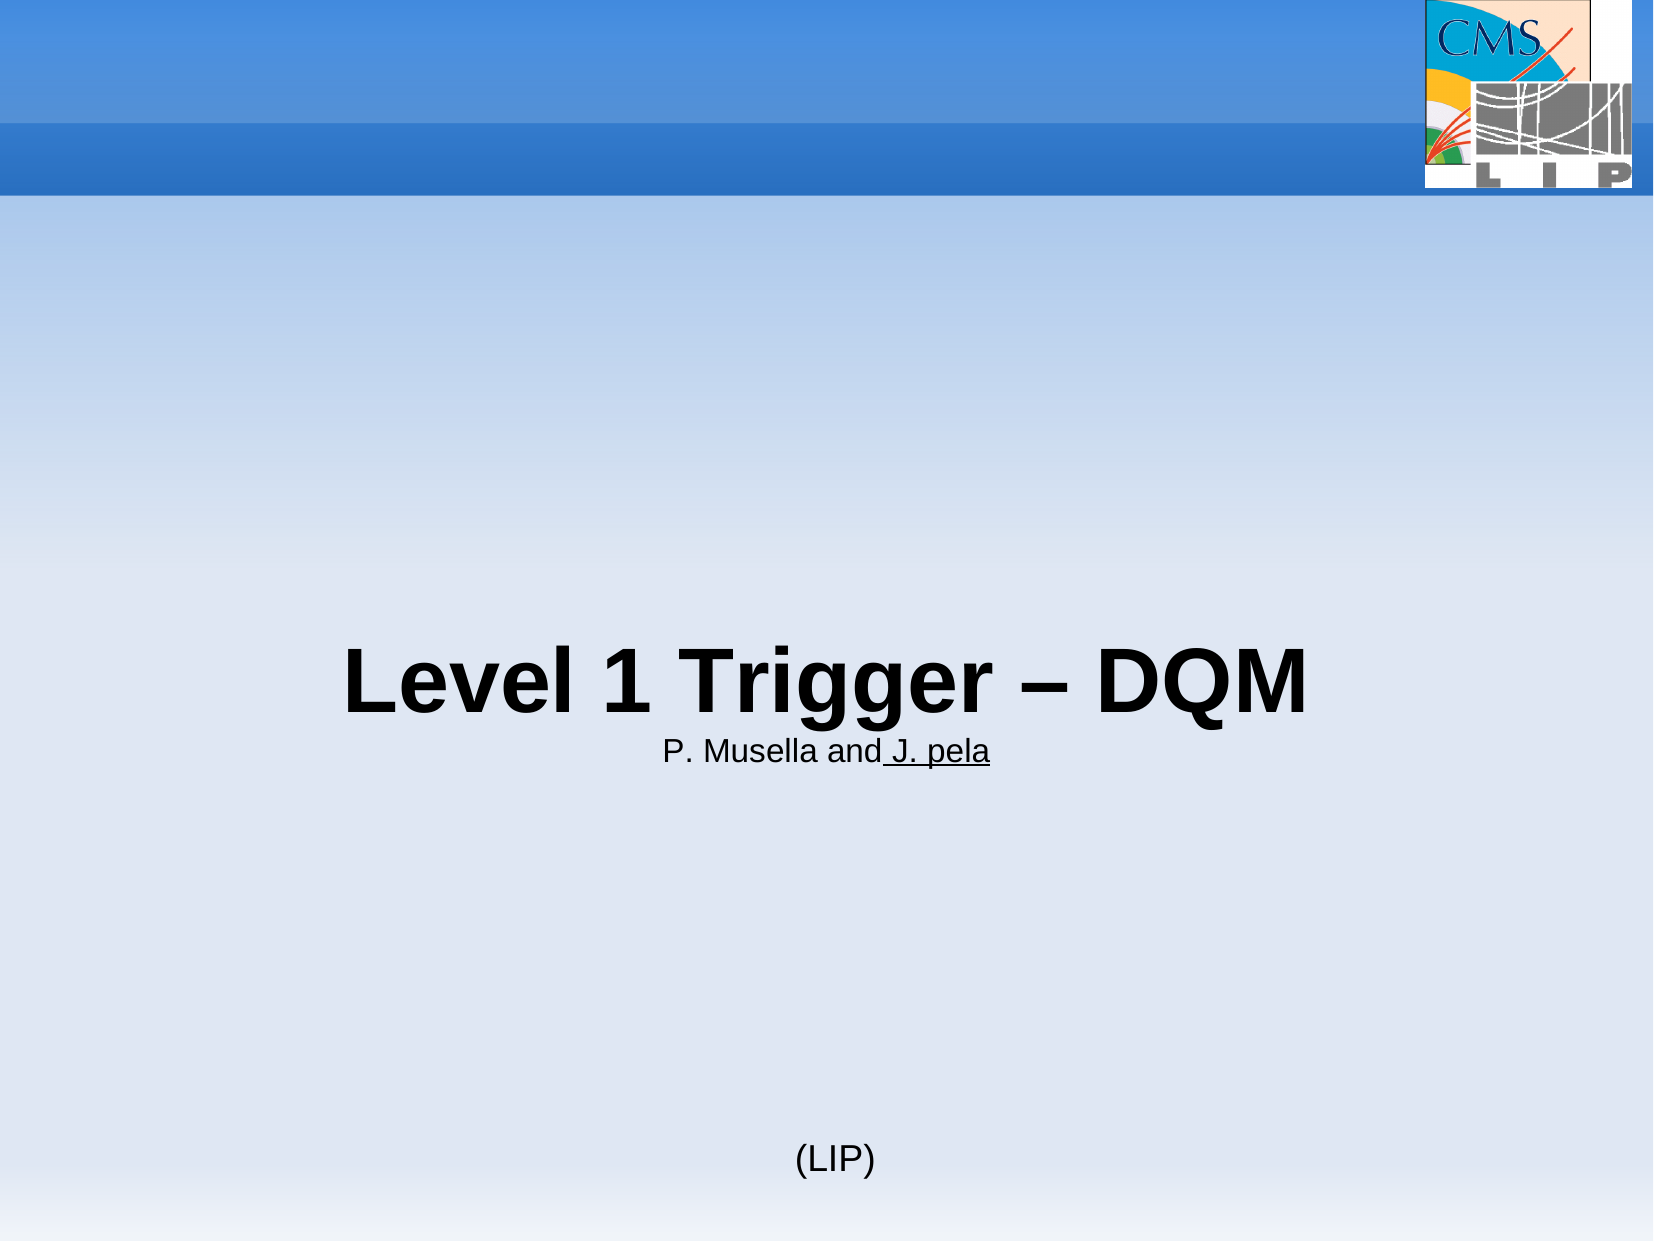

# Level 1 Trigger – DQM
P. Musella and J. pela